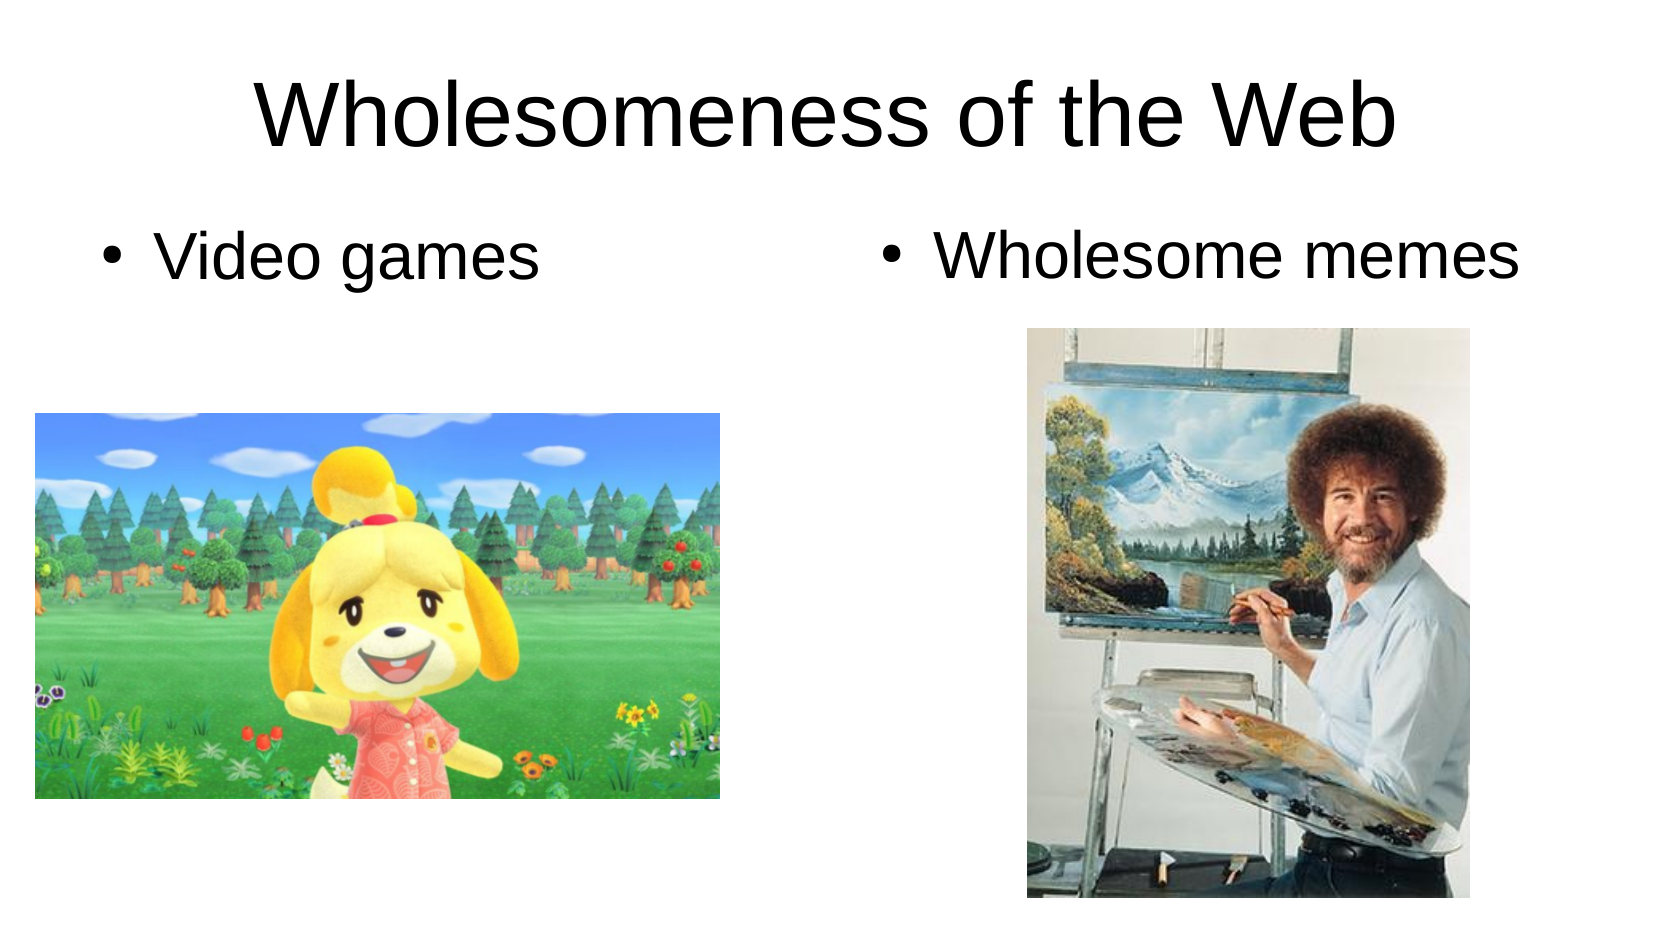

# Wholesomeness of the Web
Wholesome memes
Video games